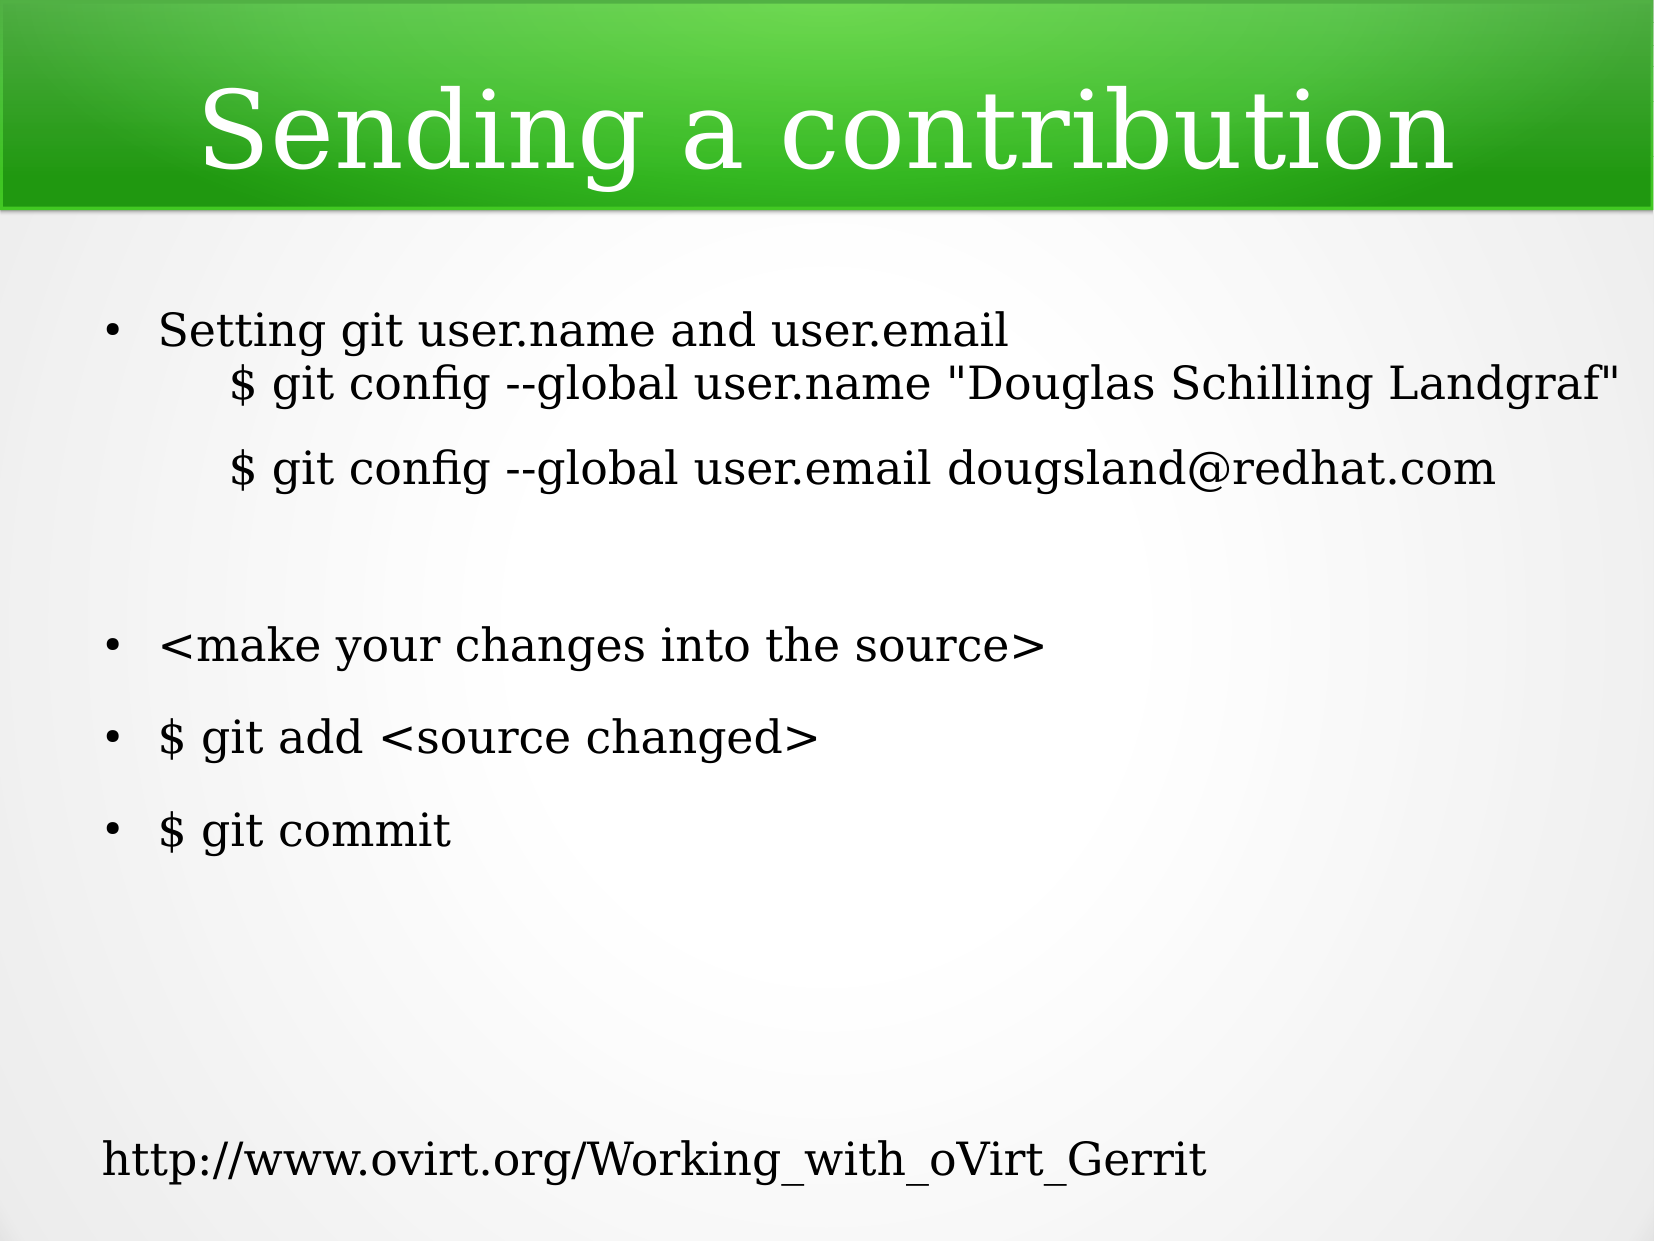

Sending a contribution
# Setting git user.name and user.email
$ git config --global user.name "Douglas Schilling Landgraf"
$ git config --global user.email dougsland@redhat.com
<make your changes into the source>
$ git add <source changed>
$ git commit
http://www.ovirt.org/Working_with_oVirt_Gerrit